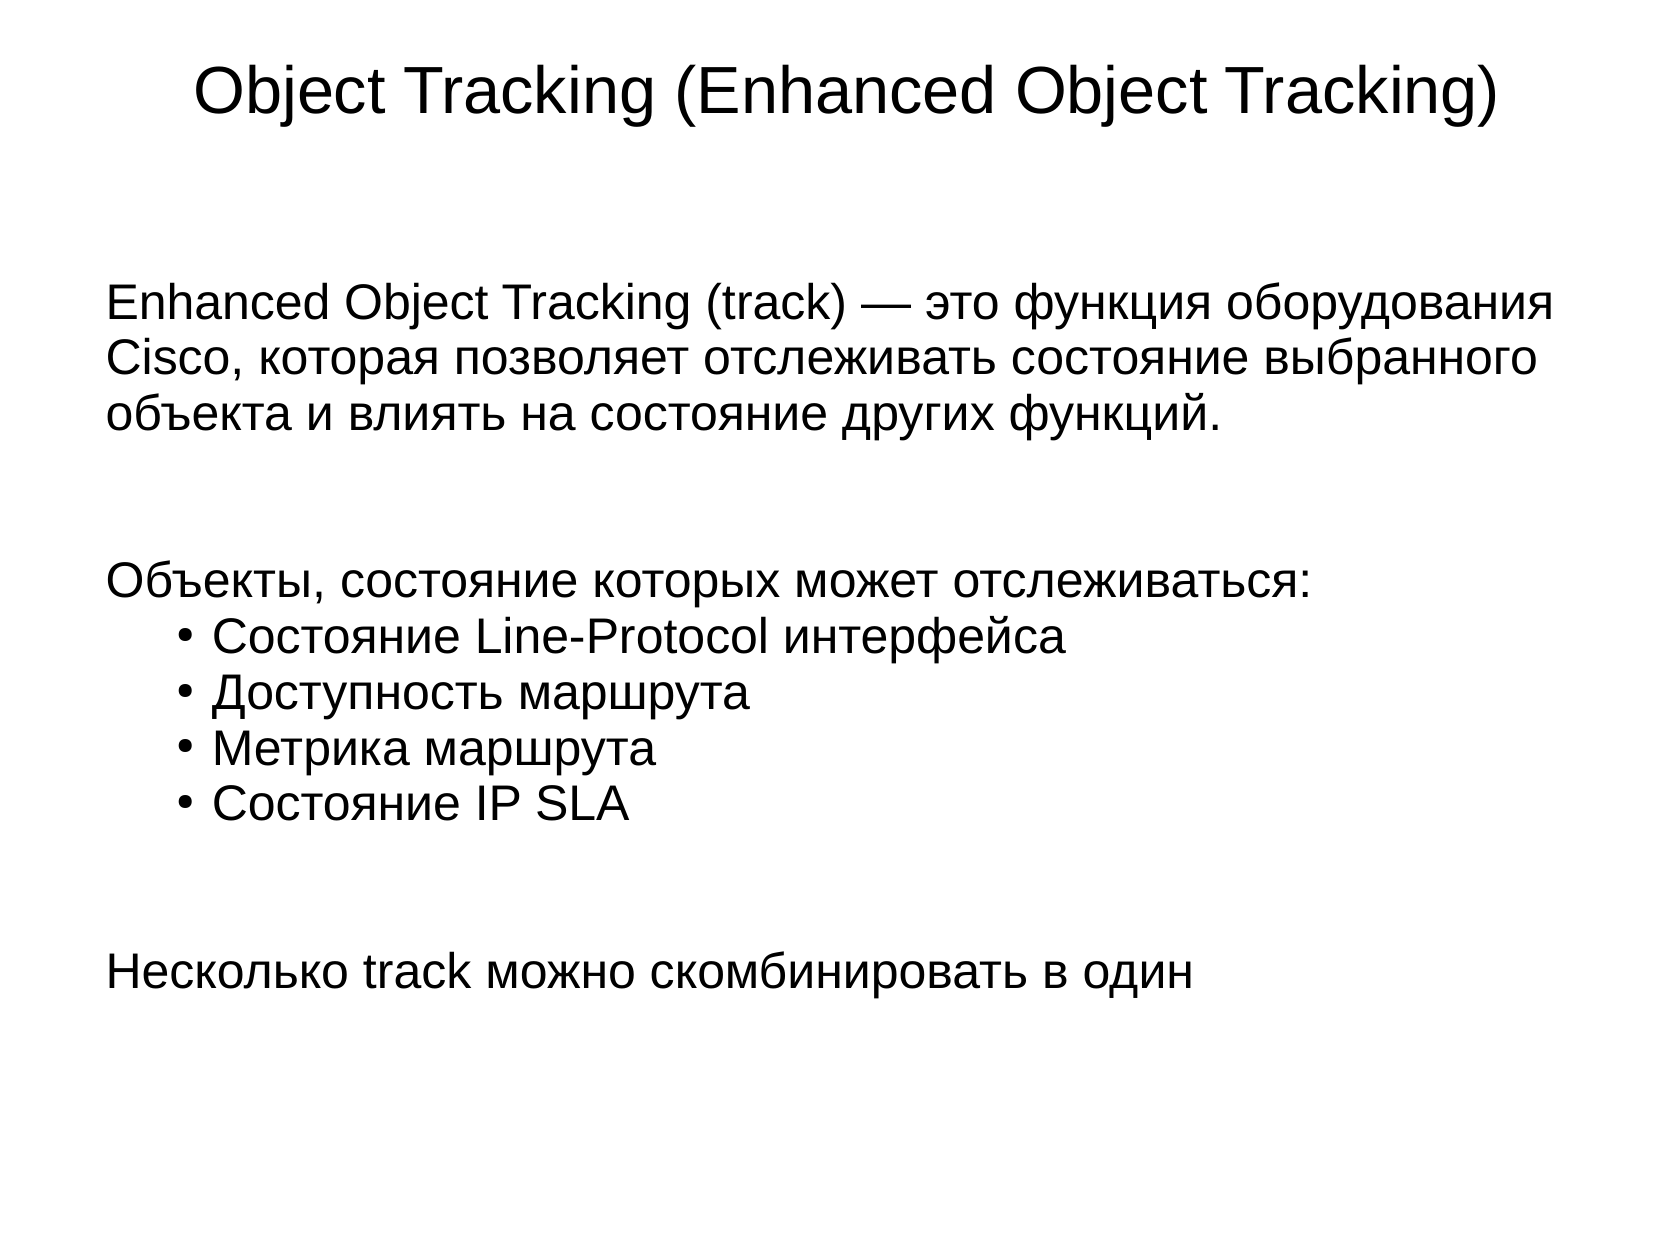

# Object Tracking (Enhanced Object Tracking)
Enhanced Object Tracking (track) — это функция оборудования Cisco, которая позволяет отслеживать состояние выбранного объекта и влиять на состояние других функций.
Объекты, состояние которых может отслеживаться:
Состояние Line-Protocol интерфейса
Доступность маршрута
Метрика маршрута
Состояние IP SLA
Несколько track можно скомбинировать в один